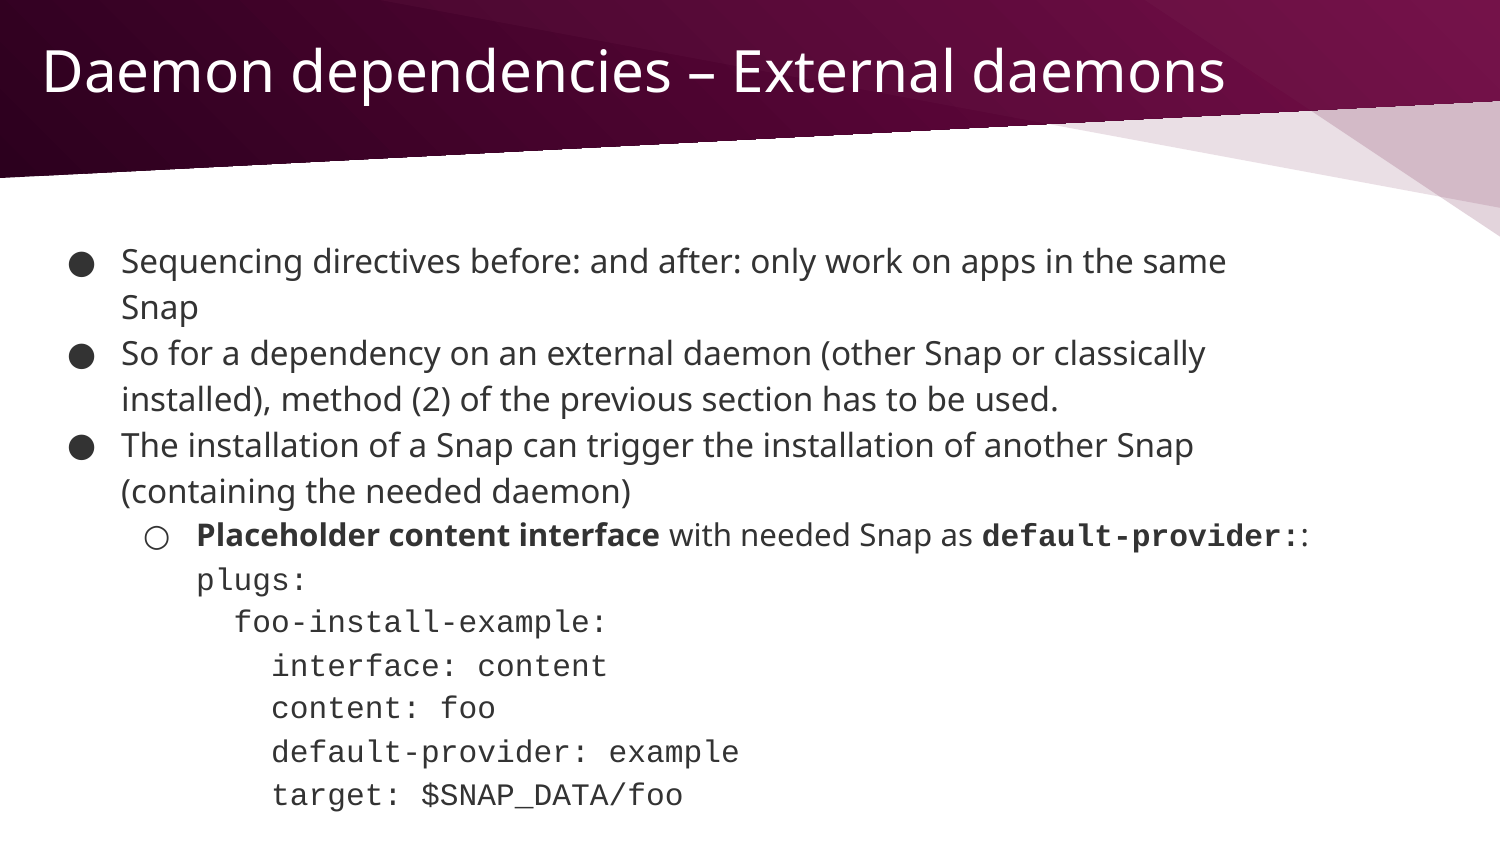

# Daemon dependencies – External daemons
Sequencing directives before: and after: only work on apps in the same Snap
So for a dependency on an external daemon (other Snap or classically installed), method (2) of the previous section has to be used.
The installation of a Snap can trigger the installation of another Snap (containing the needed daemon)
Placeholder content interface with needed Snap as default-provider::
plugs:
 foo-install-example:
 interface: content
 content: foo
 default-provider: example
 target: $SNAP_DATA/foo